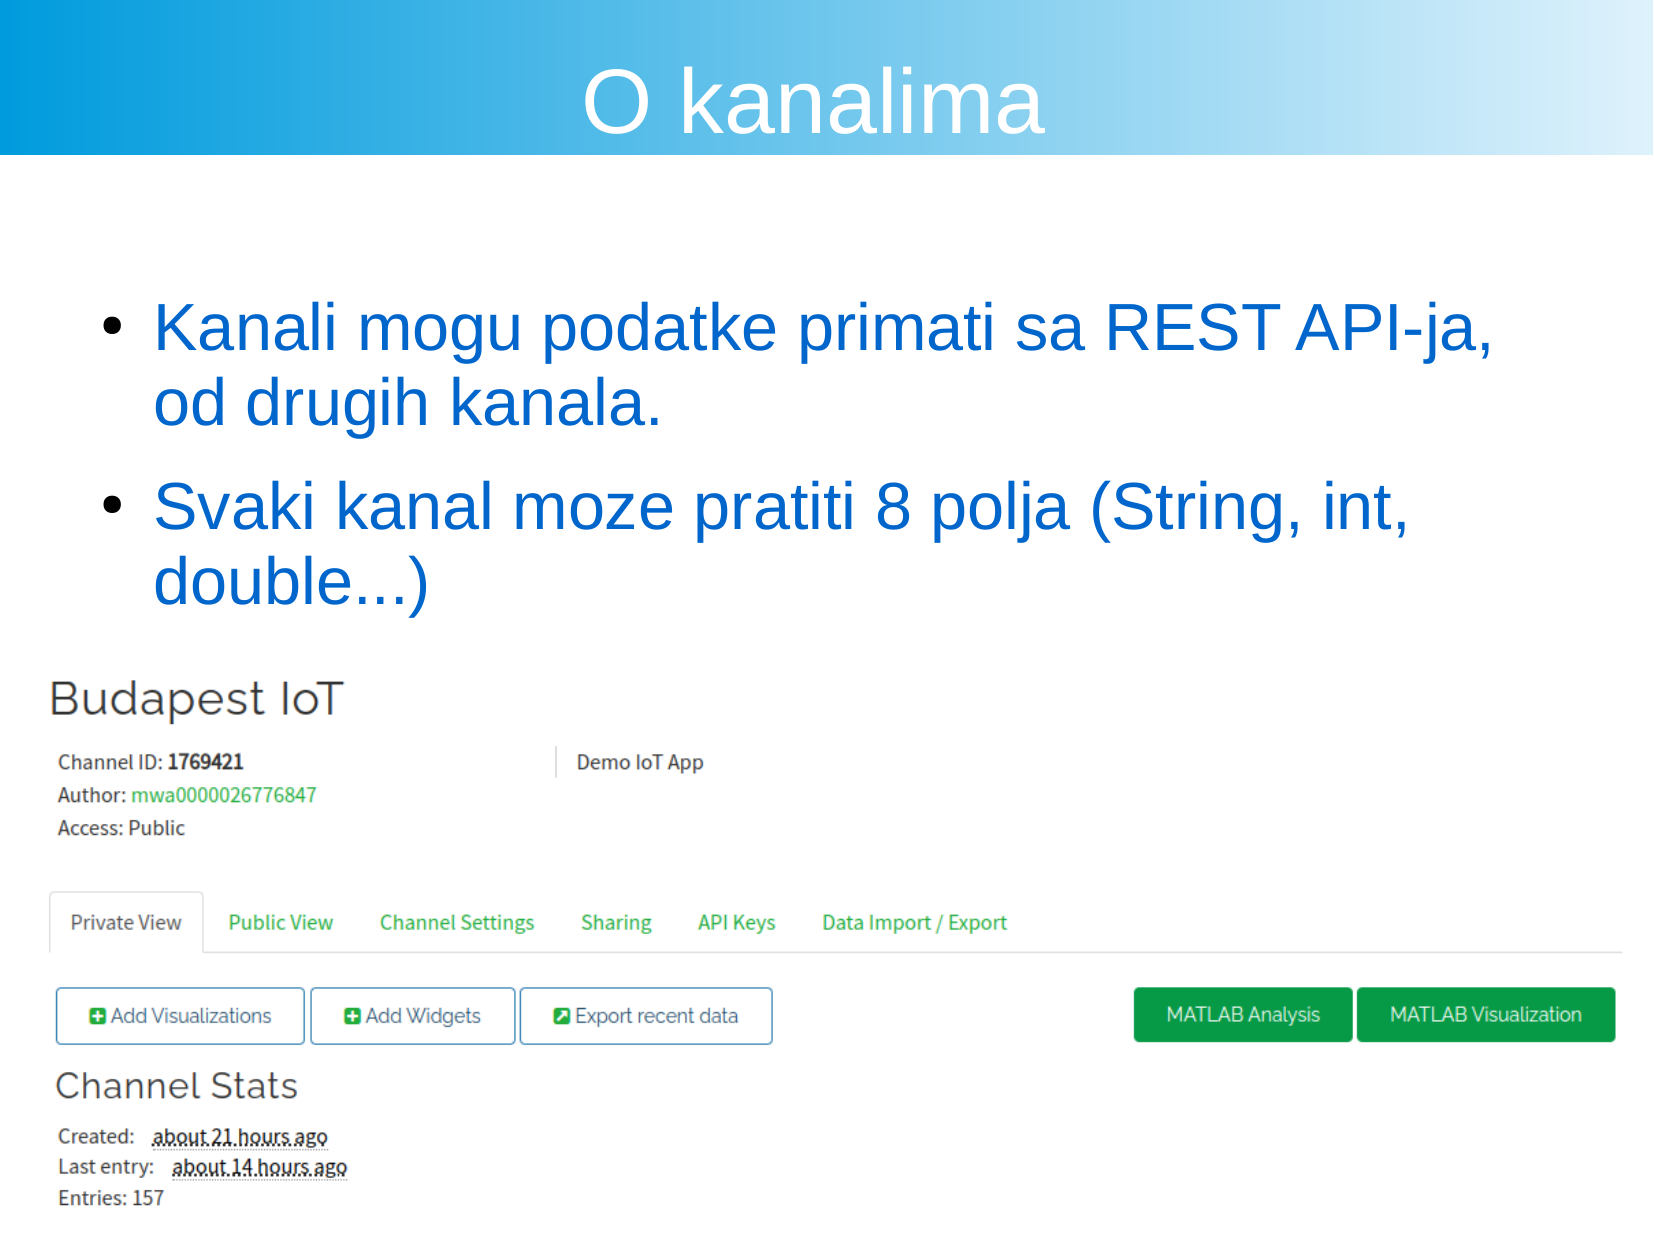

# O kanalima
Kanali mogu podatke primati sa REST API-ja, od drugih kanala.
Svaki kanal moze pratiti 8 polja (String, int, double...)